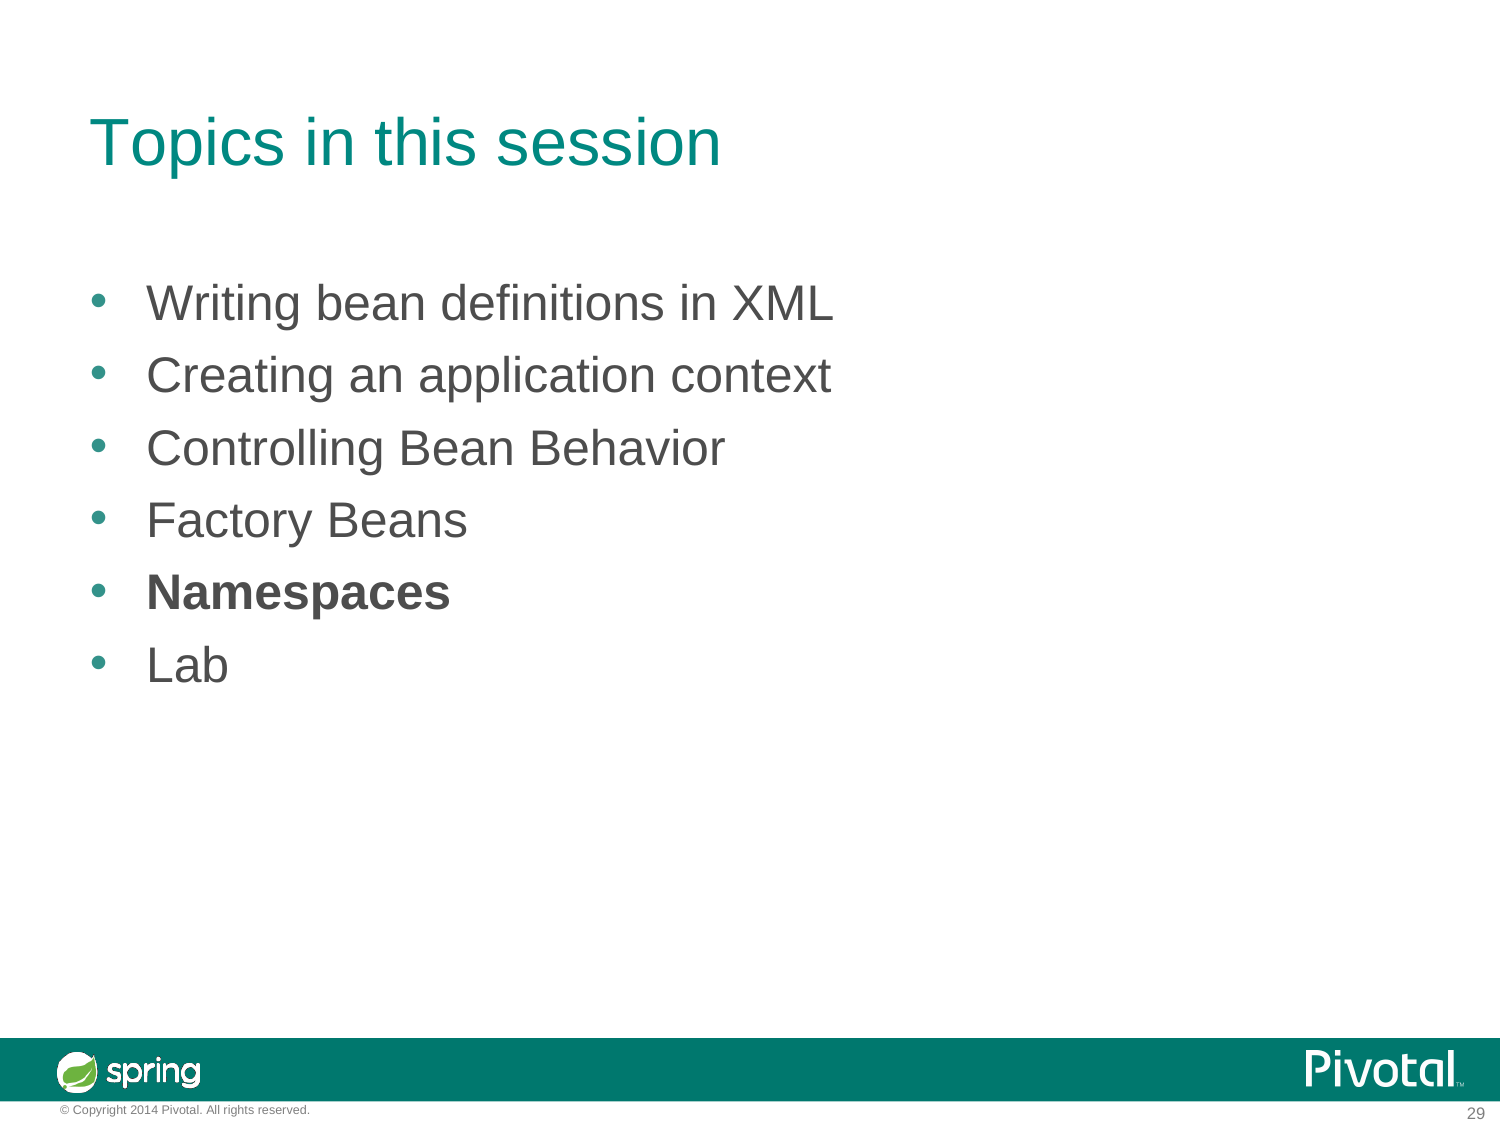

# Topics in this session
Writing bean definitions in XML
Creating an application context
Controlling Bean Behavior
Factory Beans
Namespaces
Lab